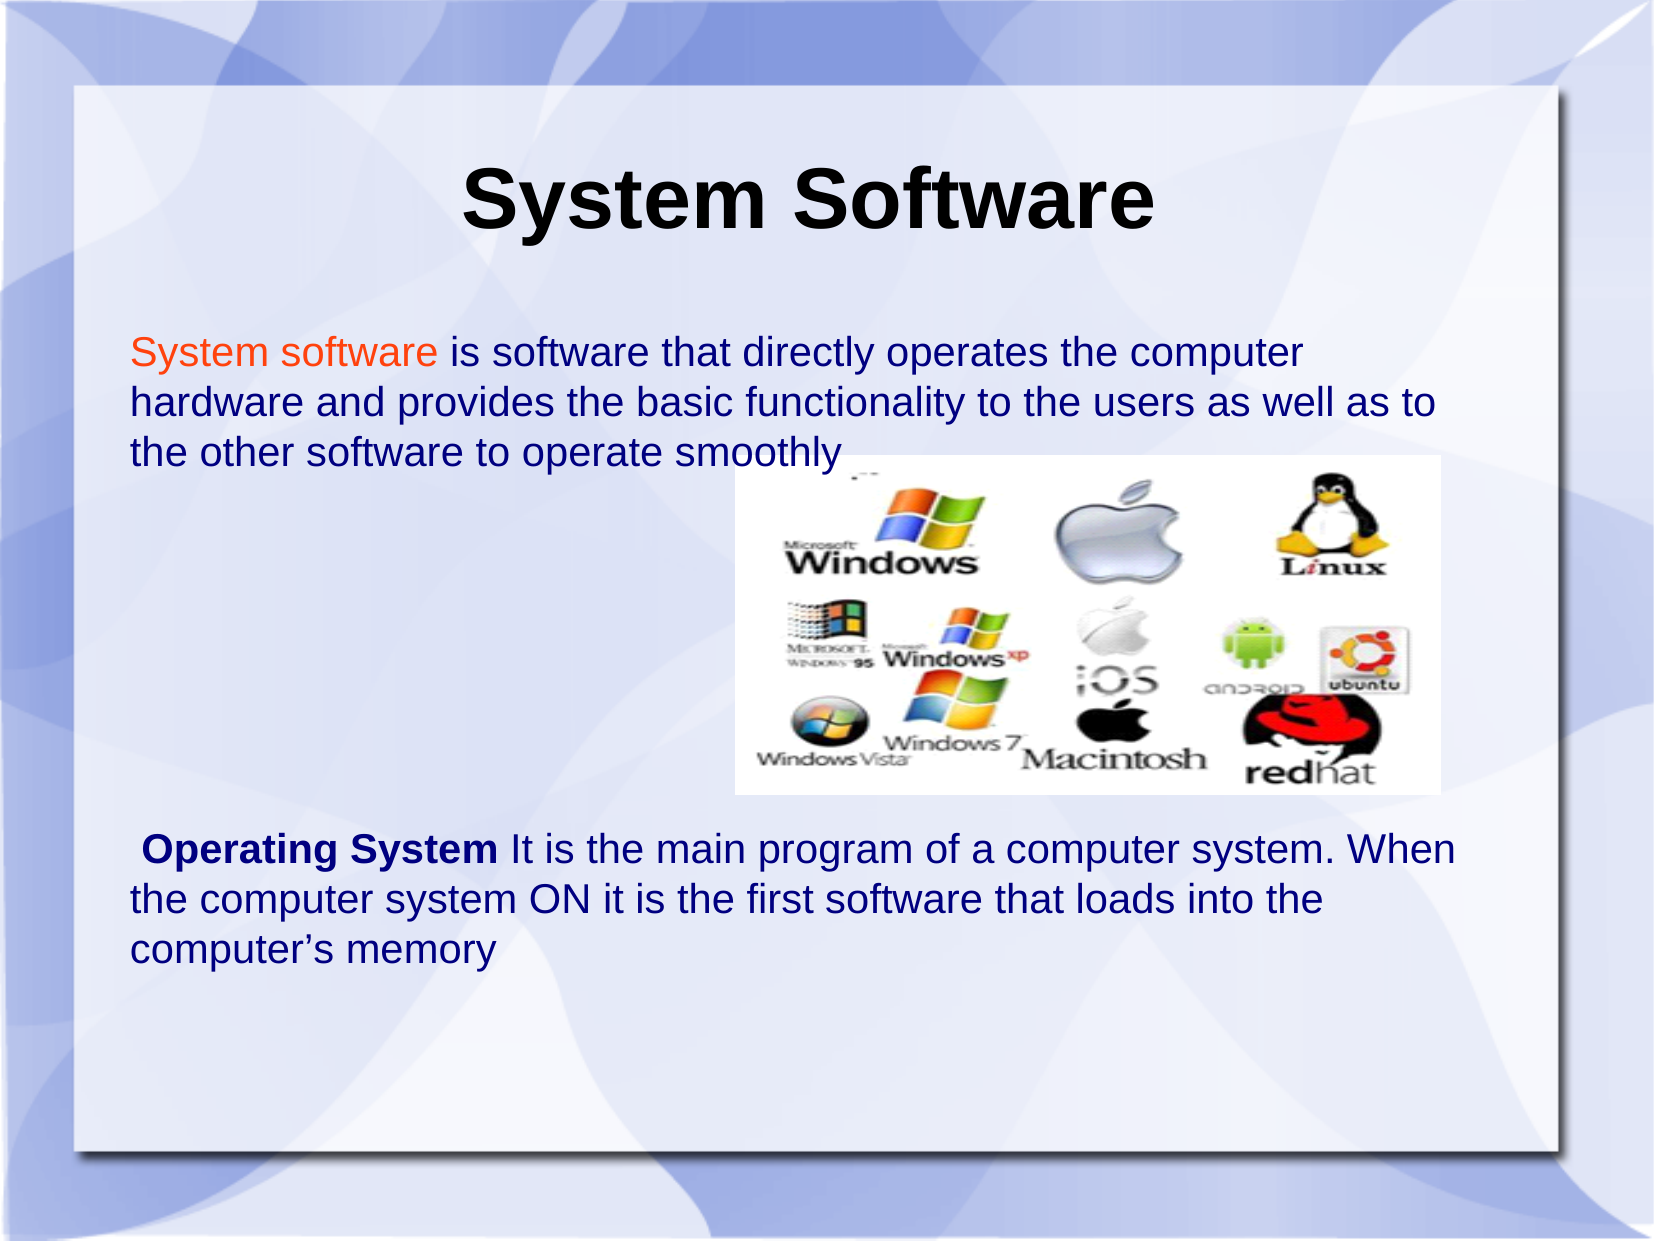

# System Software
System software is software that directly operates the computer hardware and provides the basic functionality to the users as well as to the other software to operate smoothly
 Operating System It is the main program of a computer system. When the computer system ON it is the first software that loads into the computer’s memory